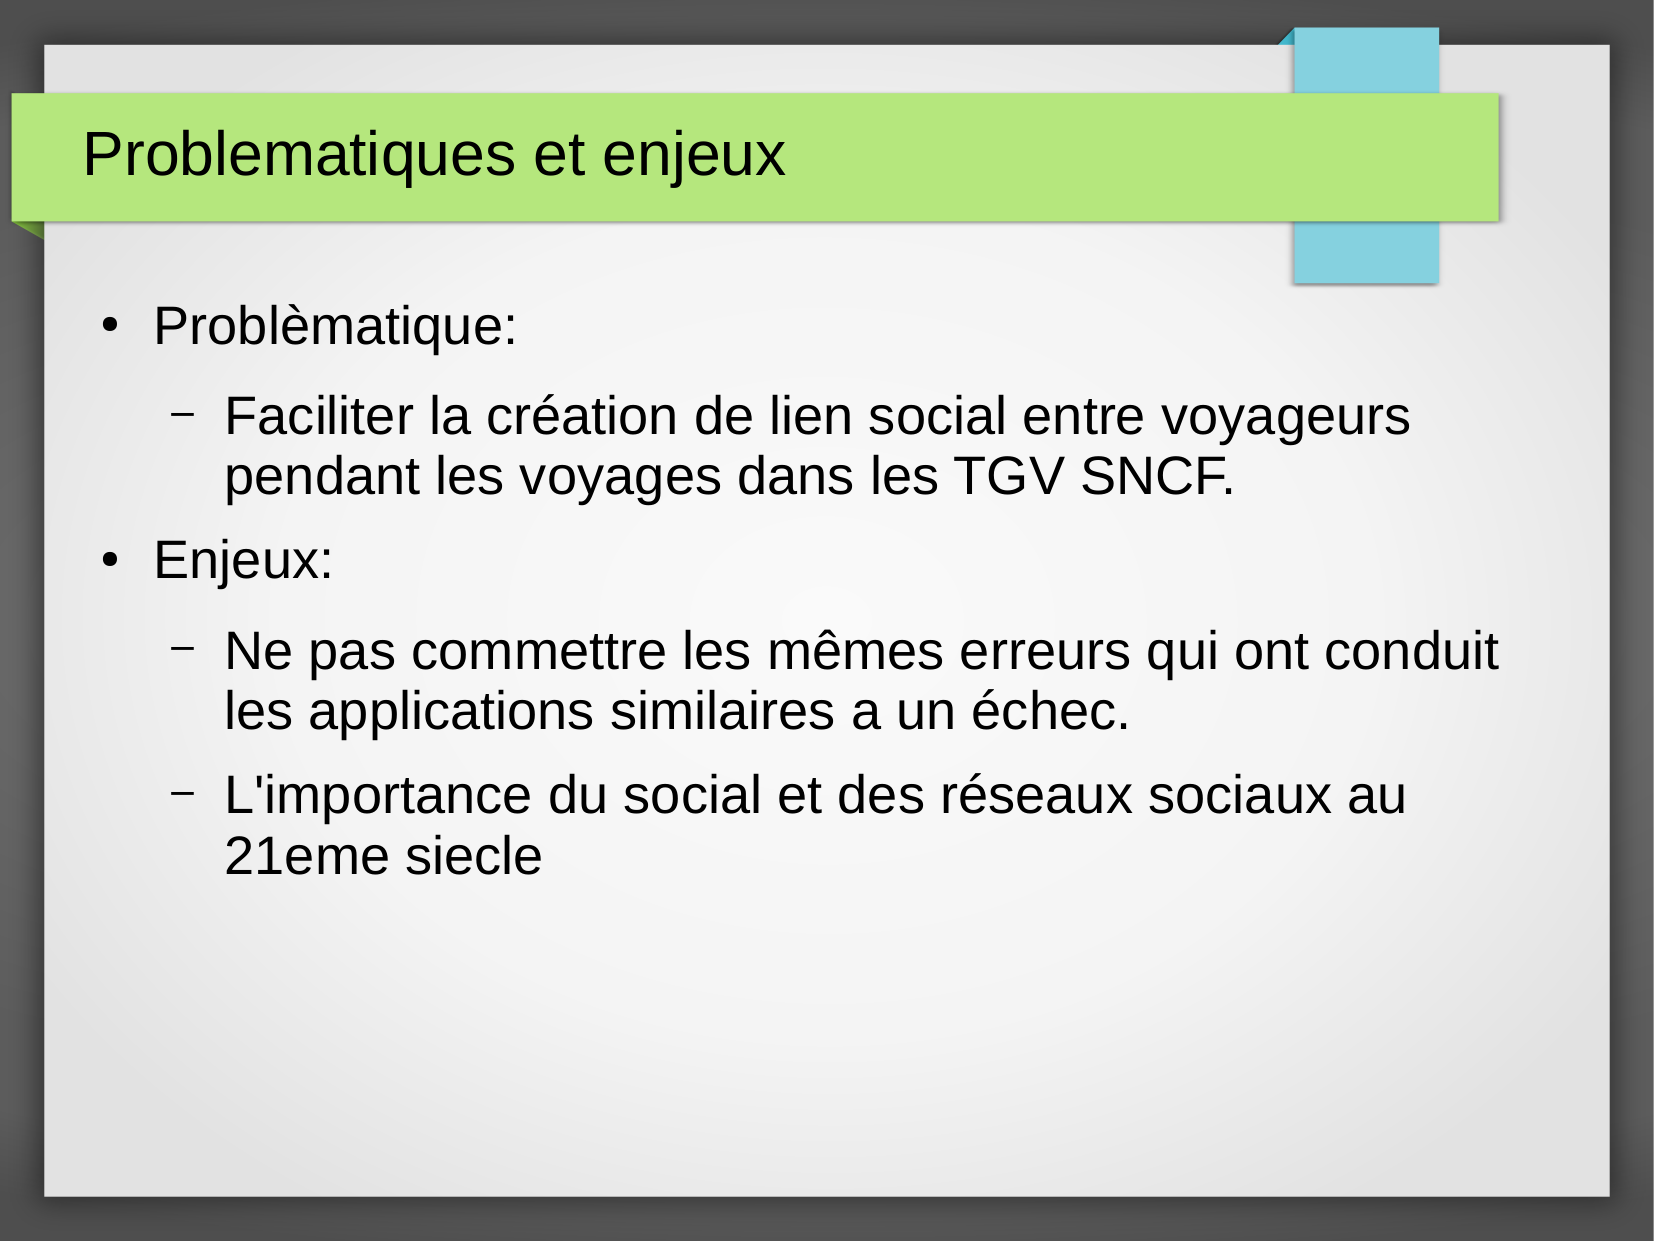

# Problematiques et enjeux
Problèmatique:
Faciliter la création de lien social entre voyageurs pendant les voyages dans les TGV SNCF.
Enjeux:
Ne pas commettre les mêmes erreurs qui ont conduit les applications similaires a un échec.
L'importance du social et des réseaux sociaux au 21eme siecle